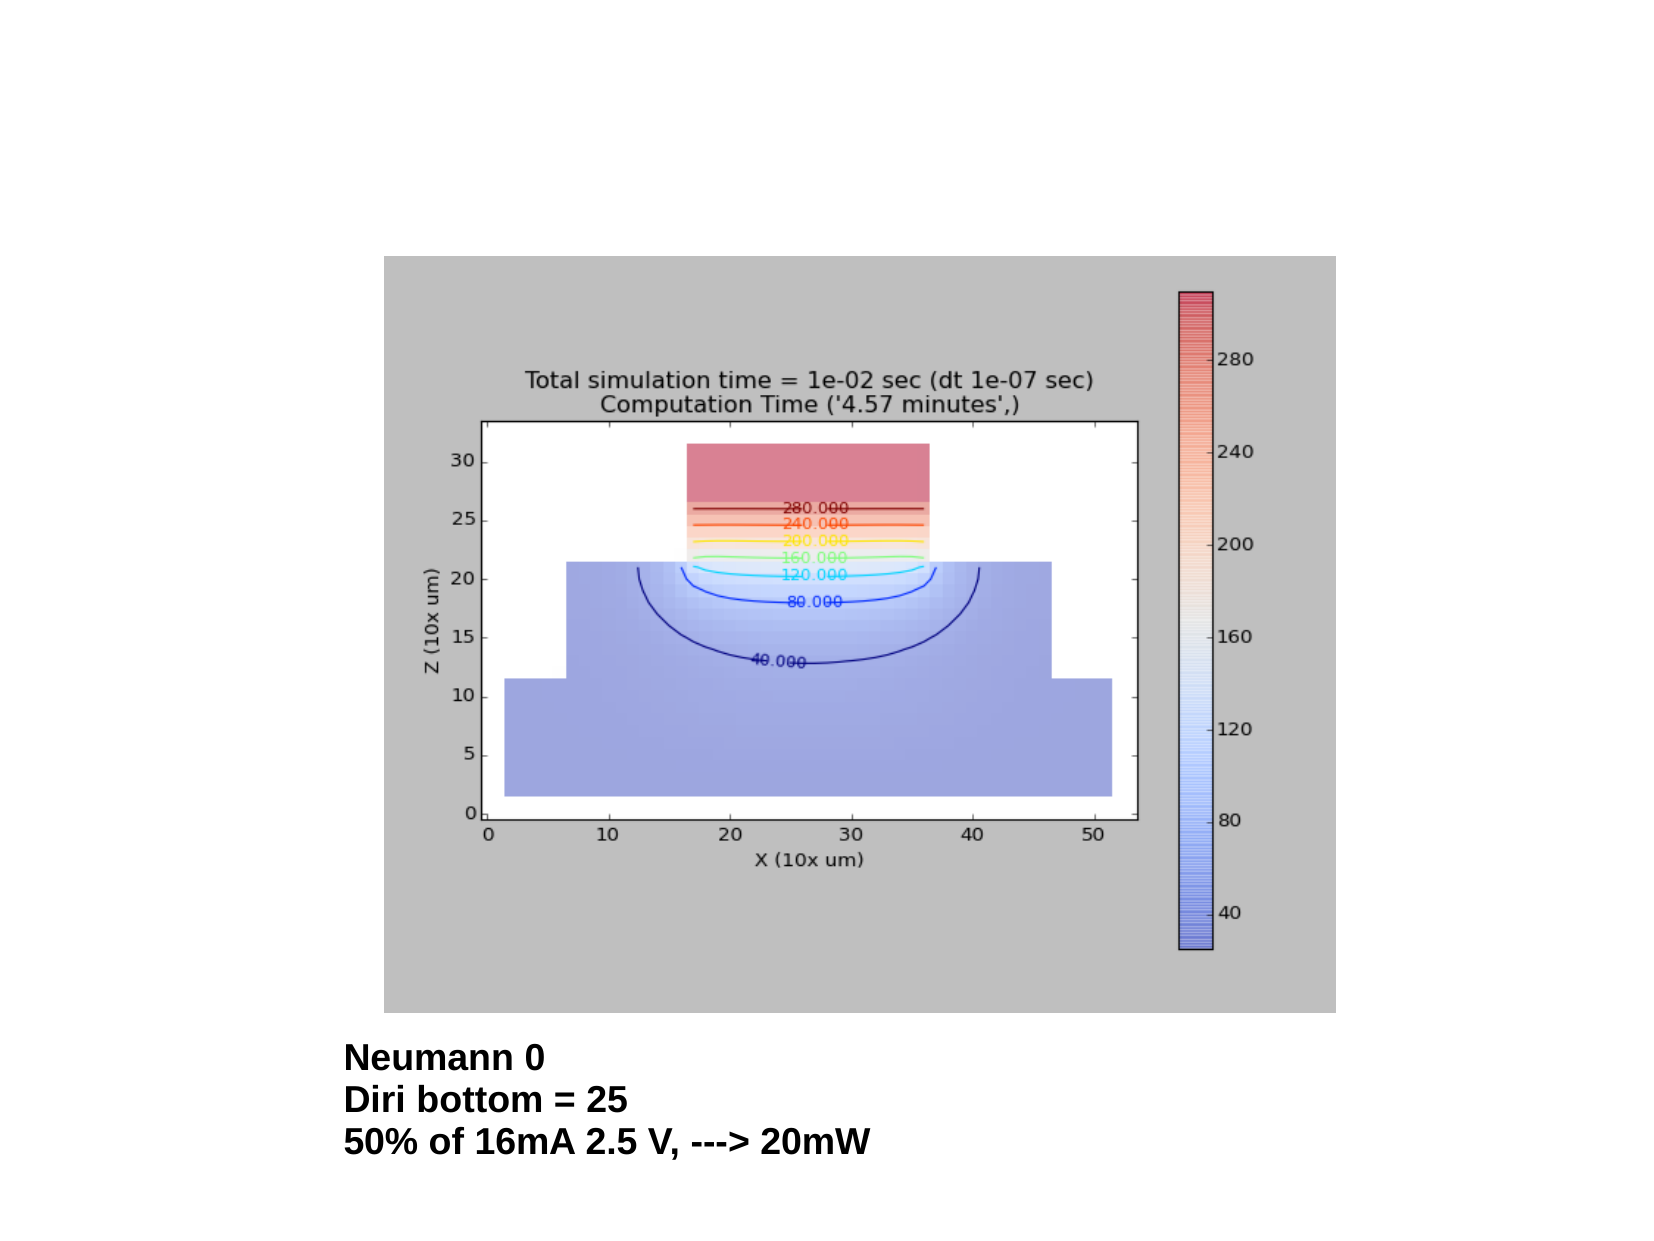

#
Neumann 0
Diri bottom = 25
50% of 16mA 2.5 V, ---> 20mW